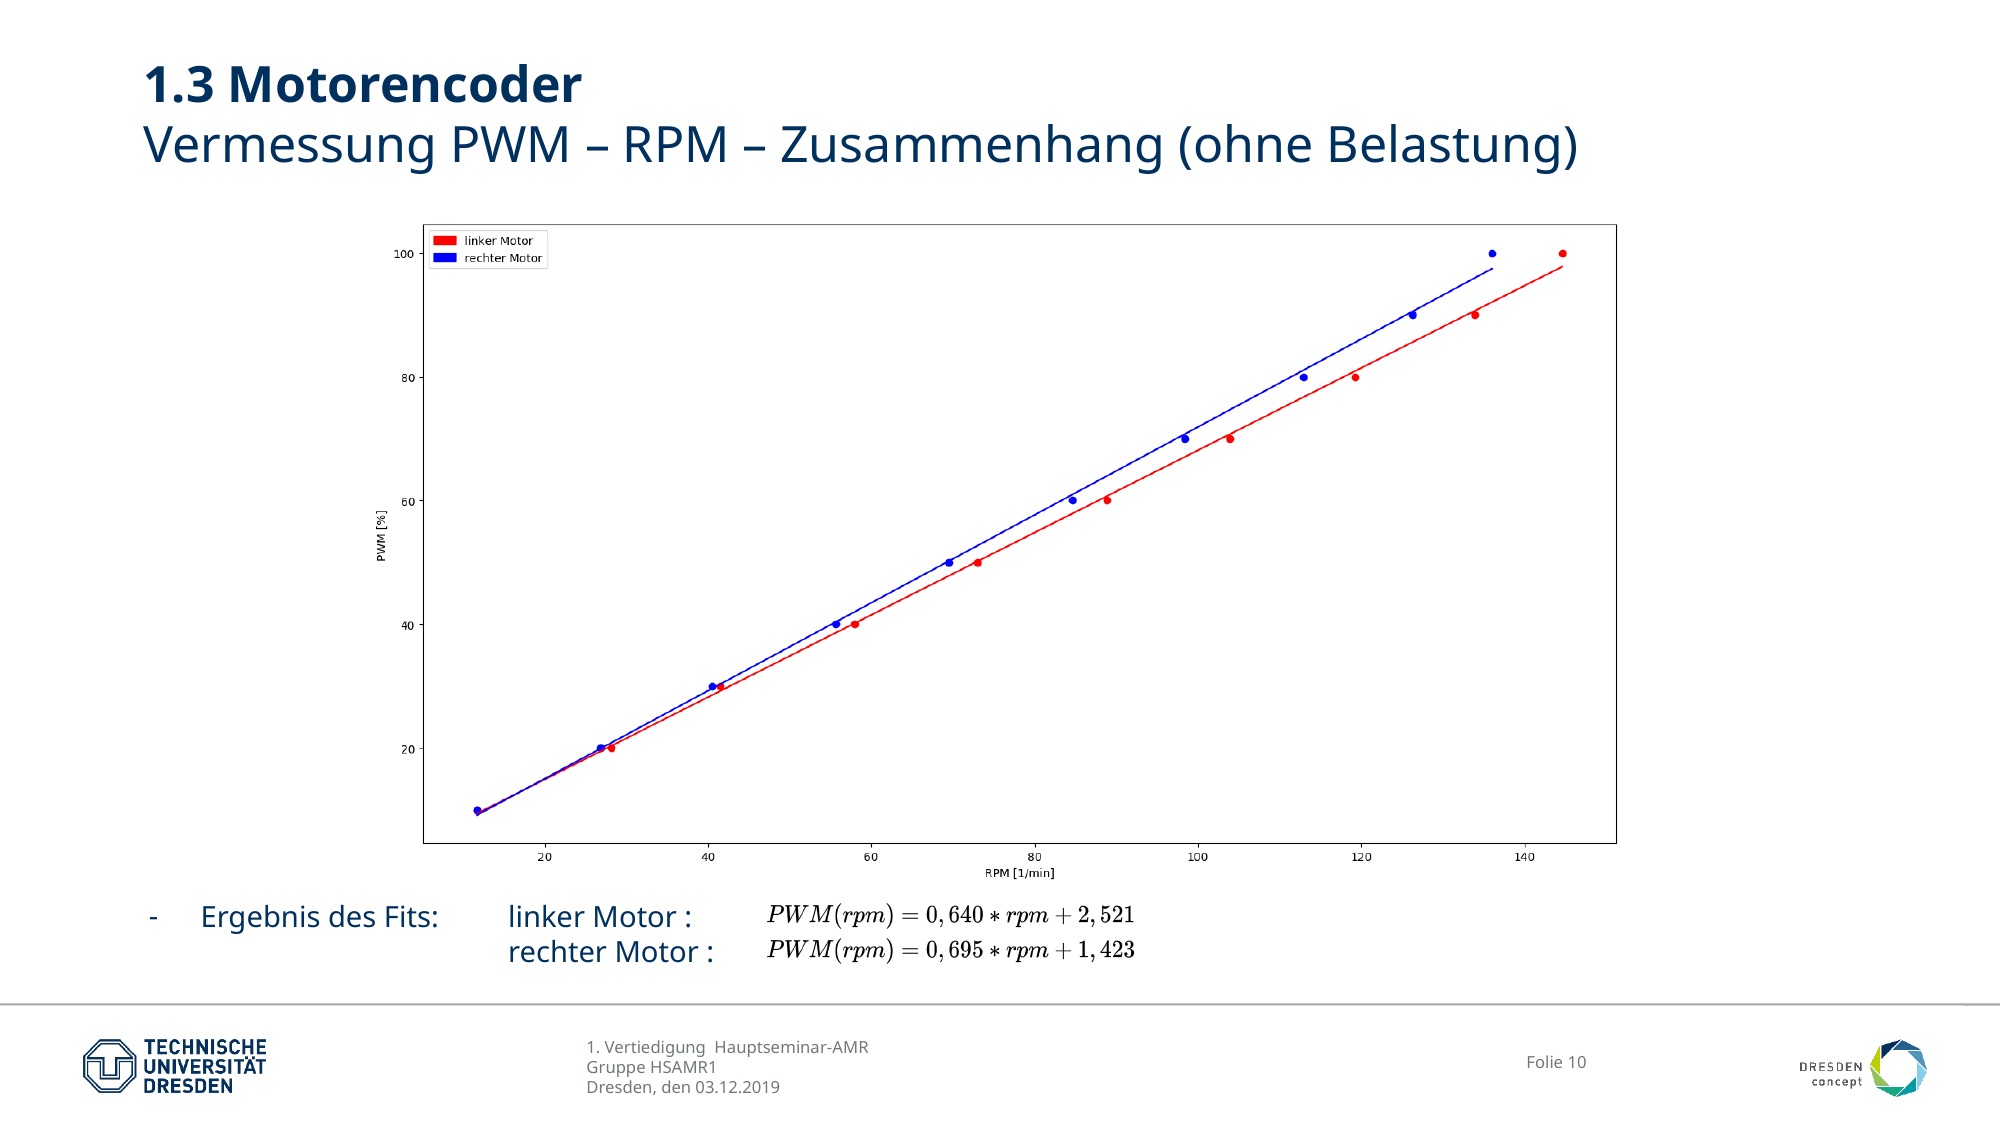

# 1.3 Motorencoder Vermessung PWM – RPM – Zusammenhang (ohne Belastung)
Ergebnis des Fits: 	 linker Motor :
 	 rechter Motor :